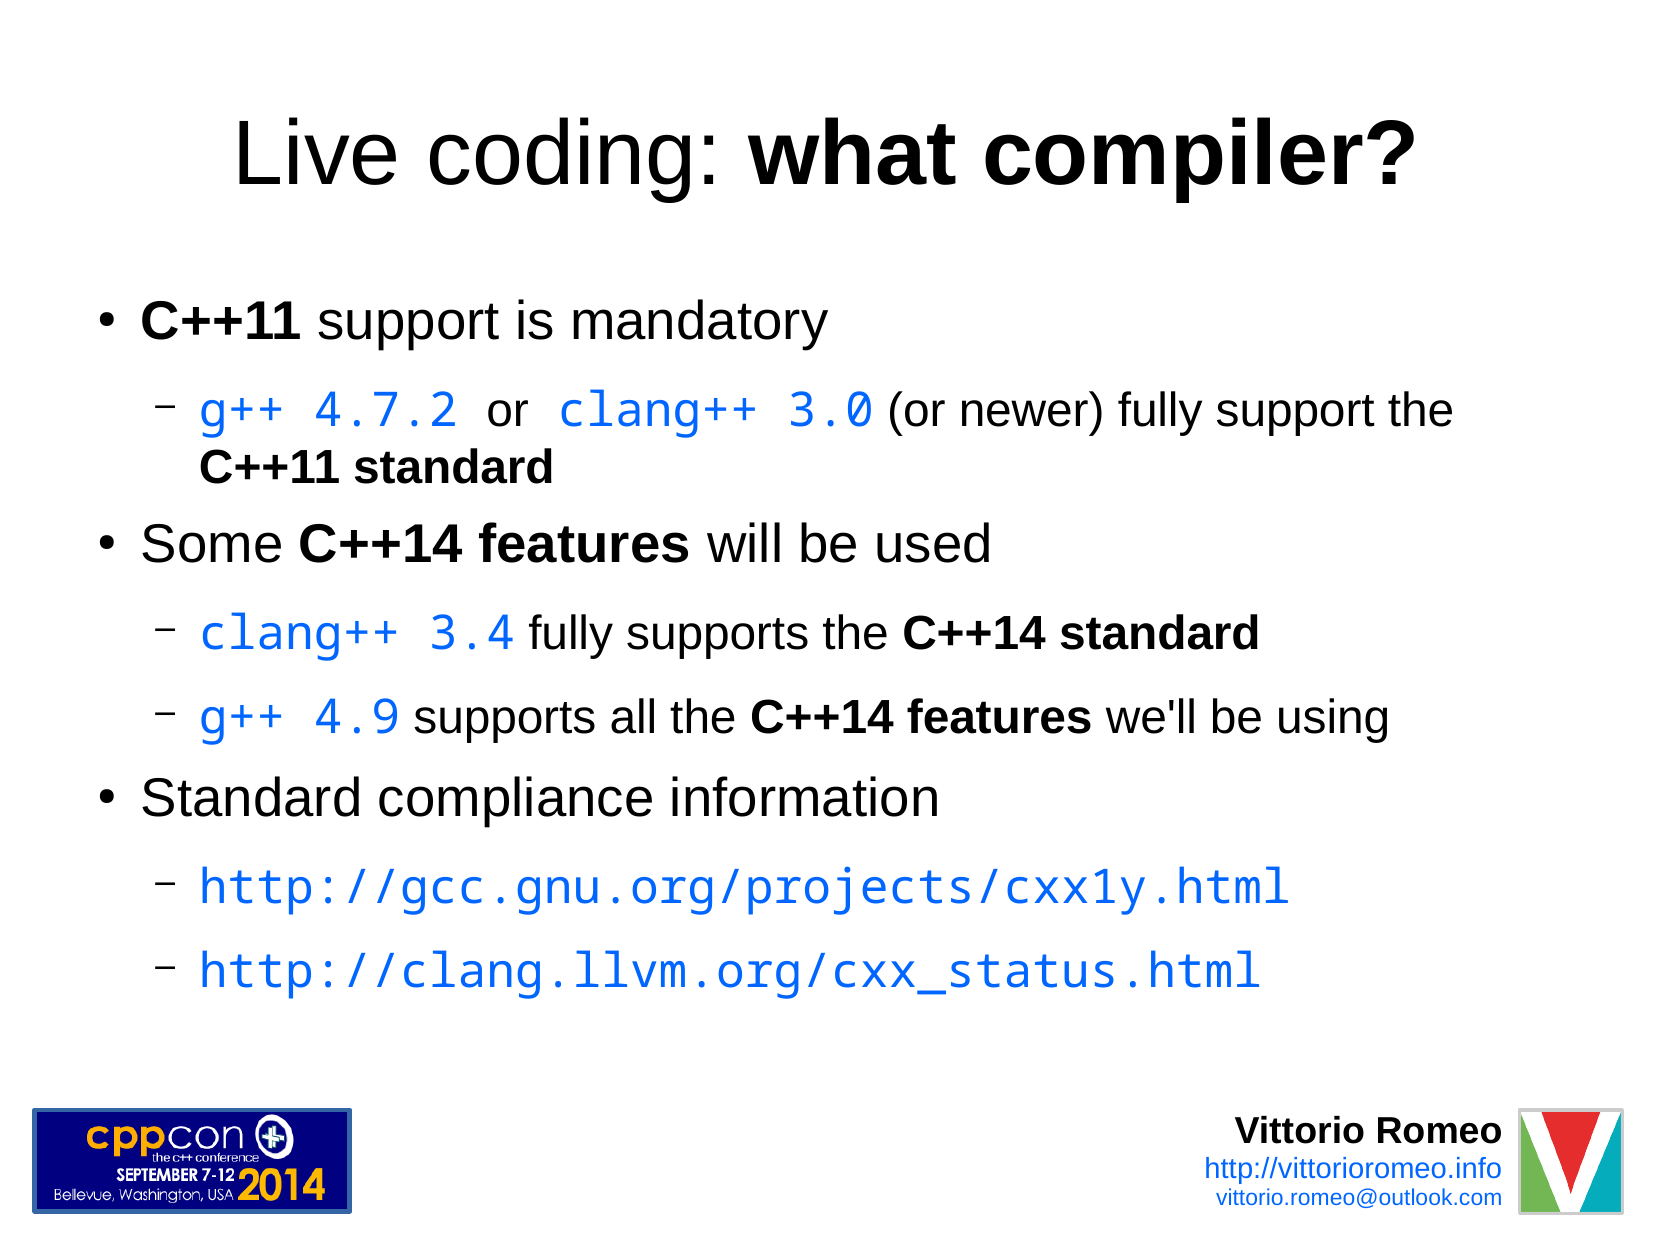

# Live coding: what compiler?
C++11 support is mandatory
g++ 4.7.2 or clang++ 3.0 (or newer) fully support the
C++11 standard
Some C++14 features will be used
clang++ 3.4 fully supports the C++14 standard
g++ 4.9 supports all the C++14 features we'll be using
Standard compliance information
http://gcc.gnu.org/projects/cxx1y.html
http://clang.llvm.org/cxx_status.html